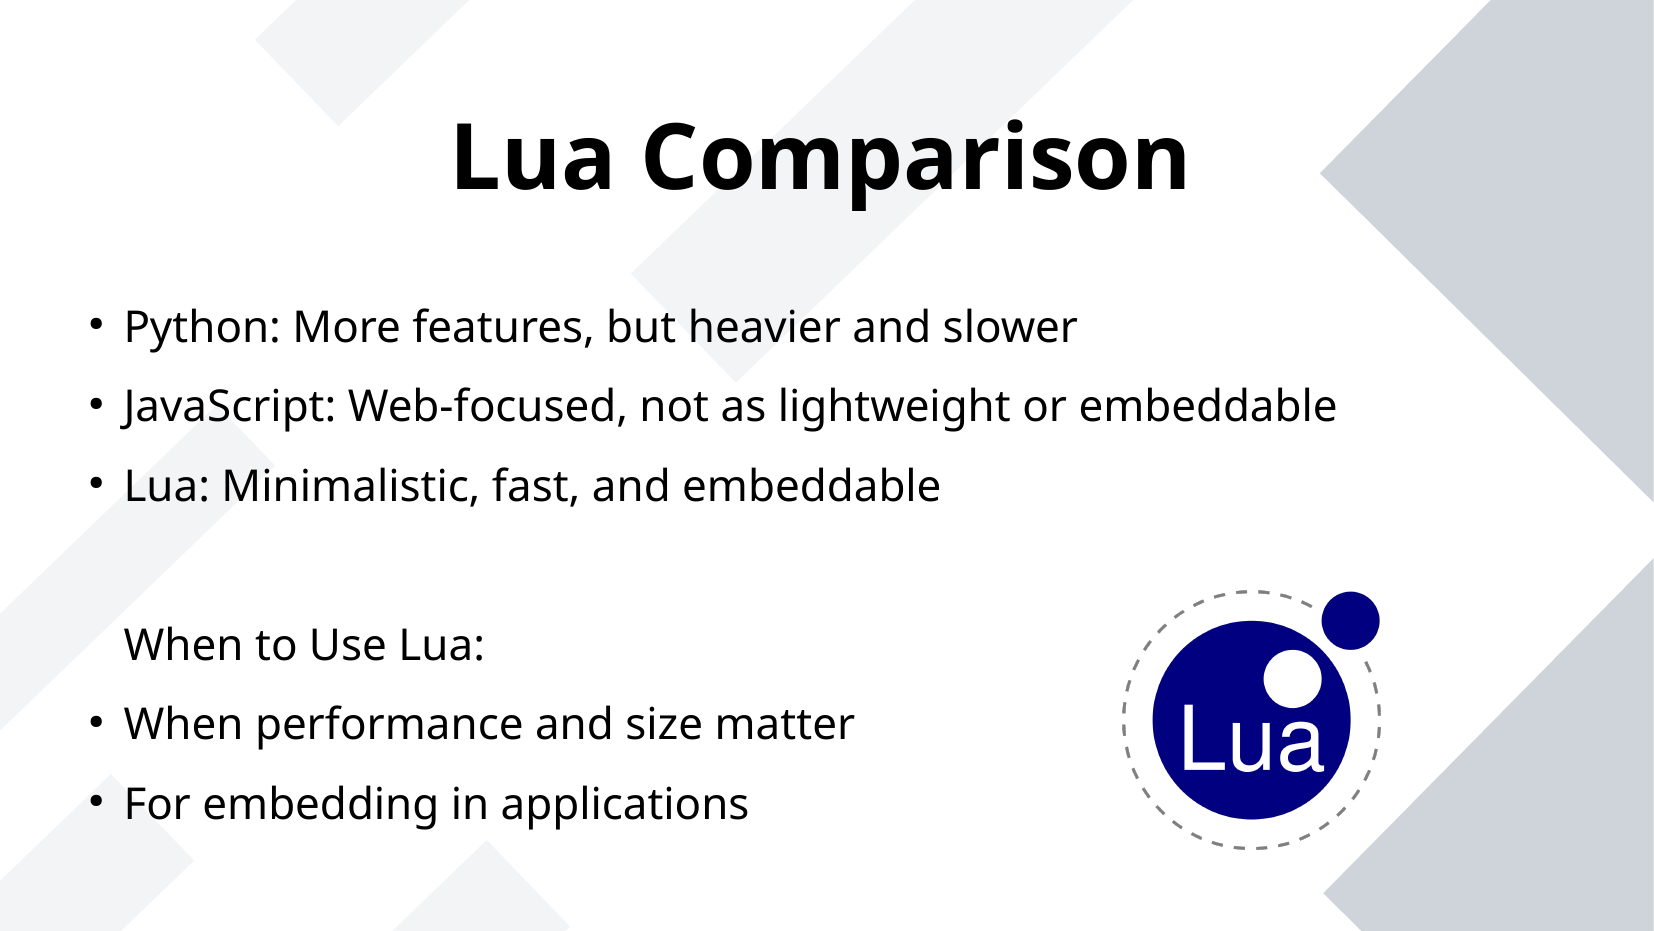

# Lua Comparison
Python: More features, but heavier and slower
JavaScript: Web-focused, not as lightweight or embeddable
Lua: Minimalistic, fast, and embeddable
When to Use Lua:
When performance and size matter
For embedding in applications